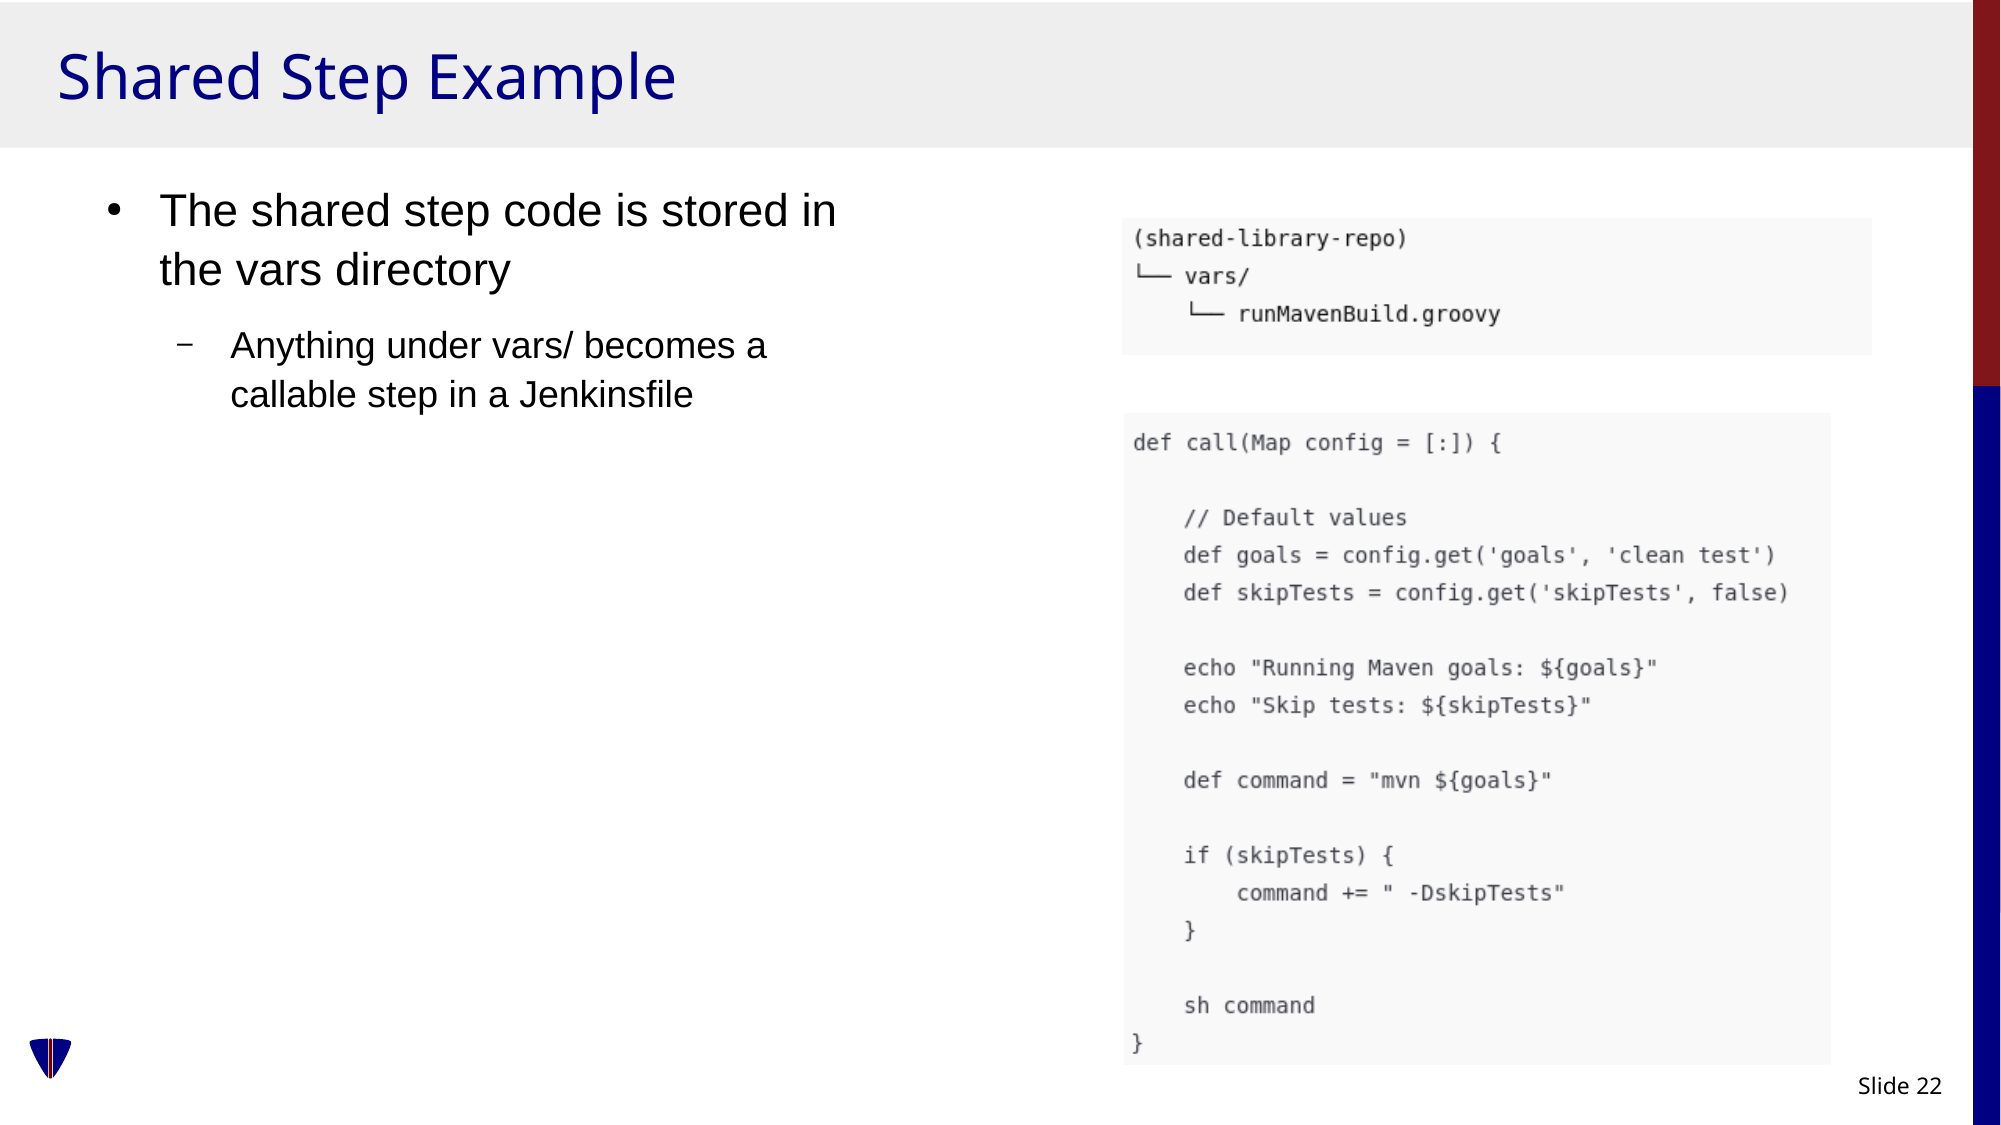

# Shared Step Example
The shared step code is stored in the vars directory
Anything under vars/ becomes a callable step in a Jenkinsfile